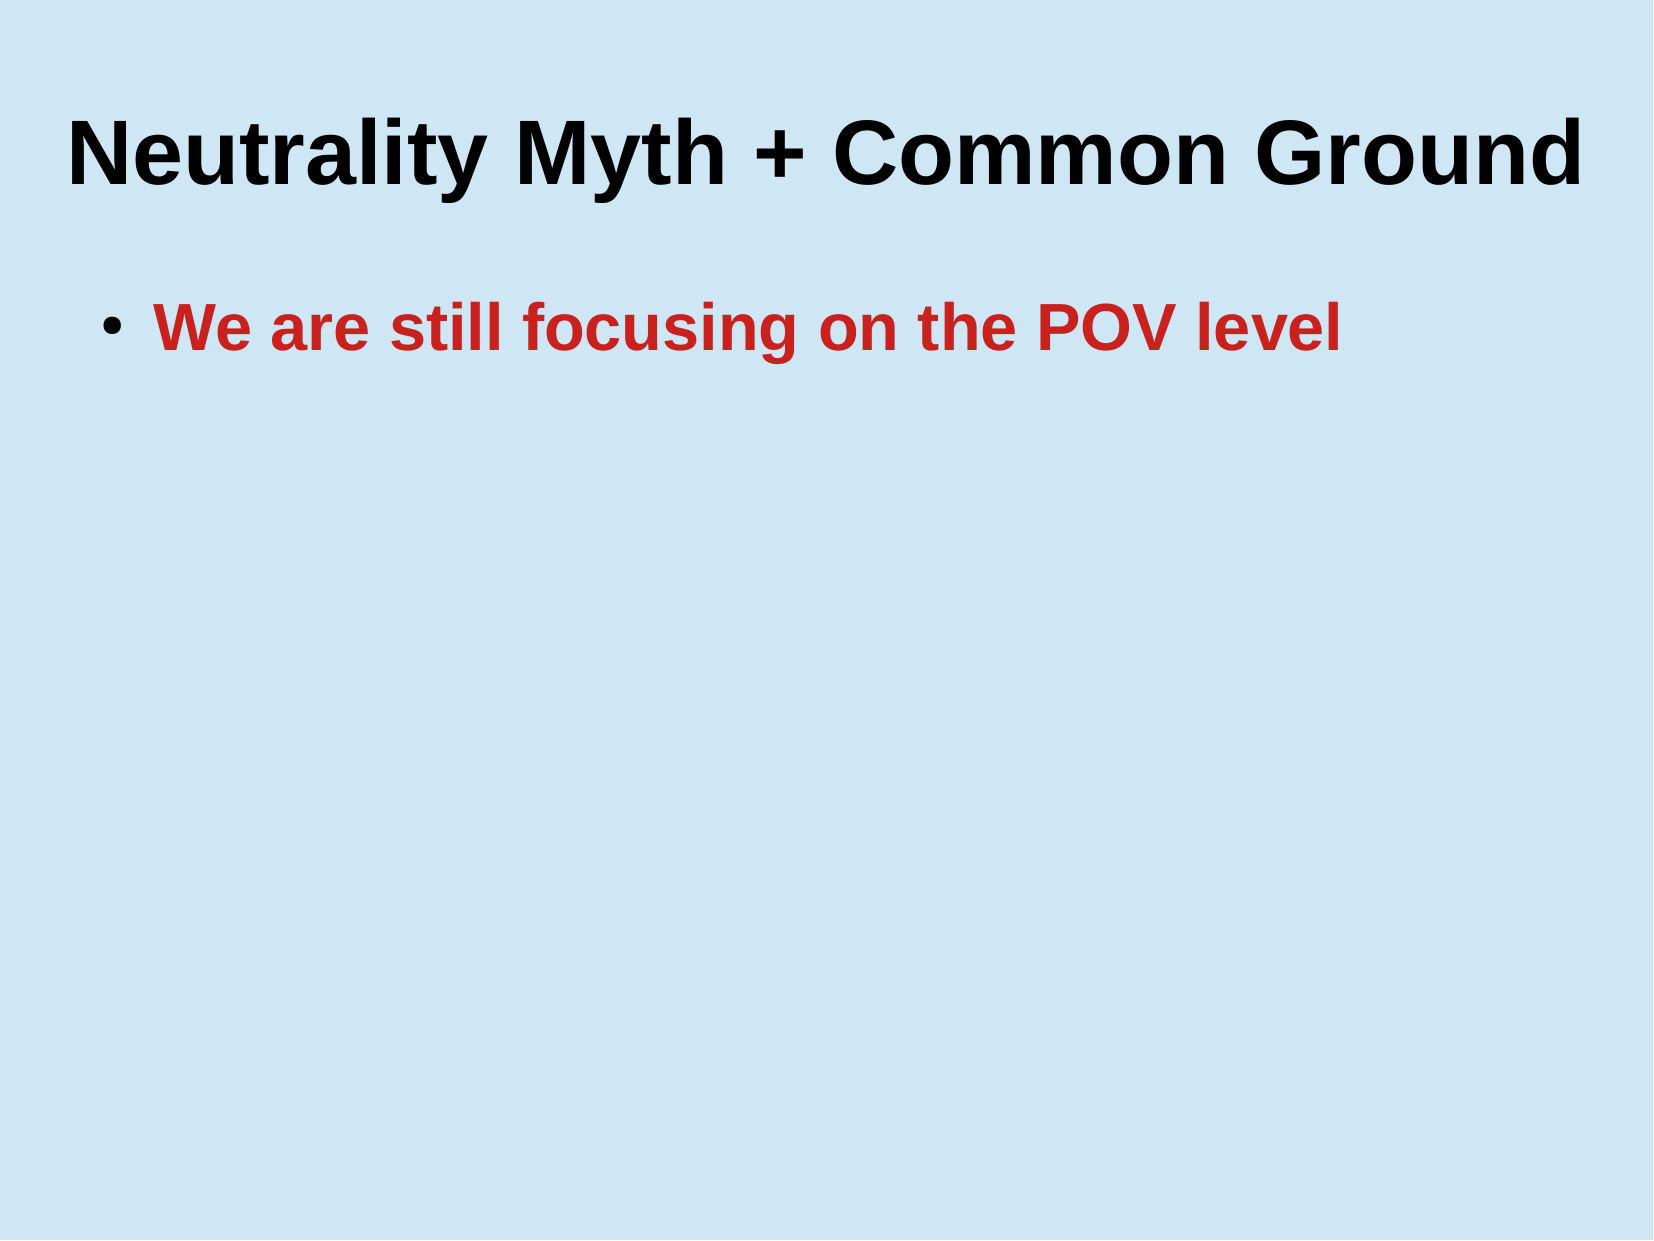

# Neutrality Myth + Common Ground
We are still focusing on the POV level